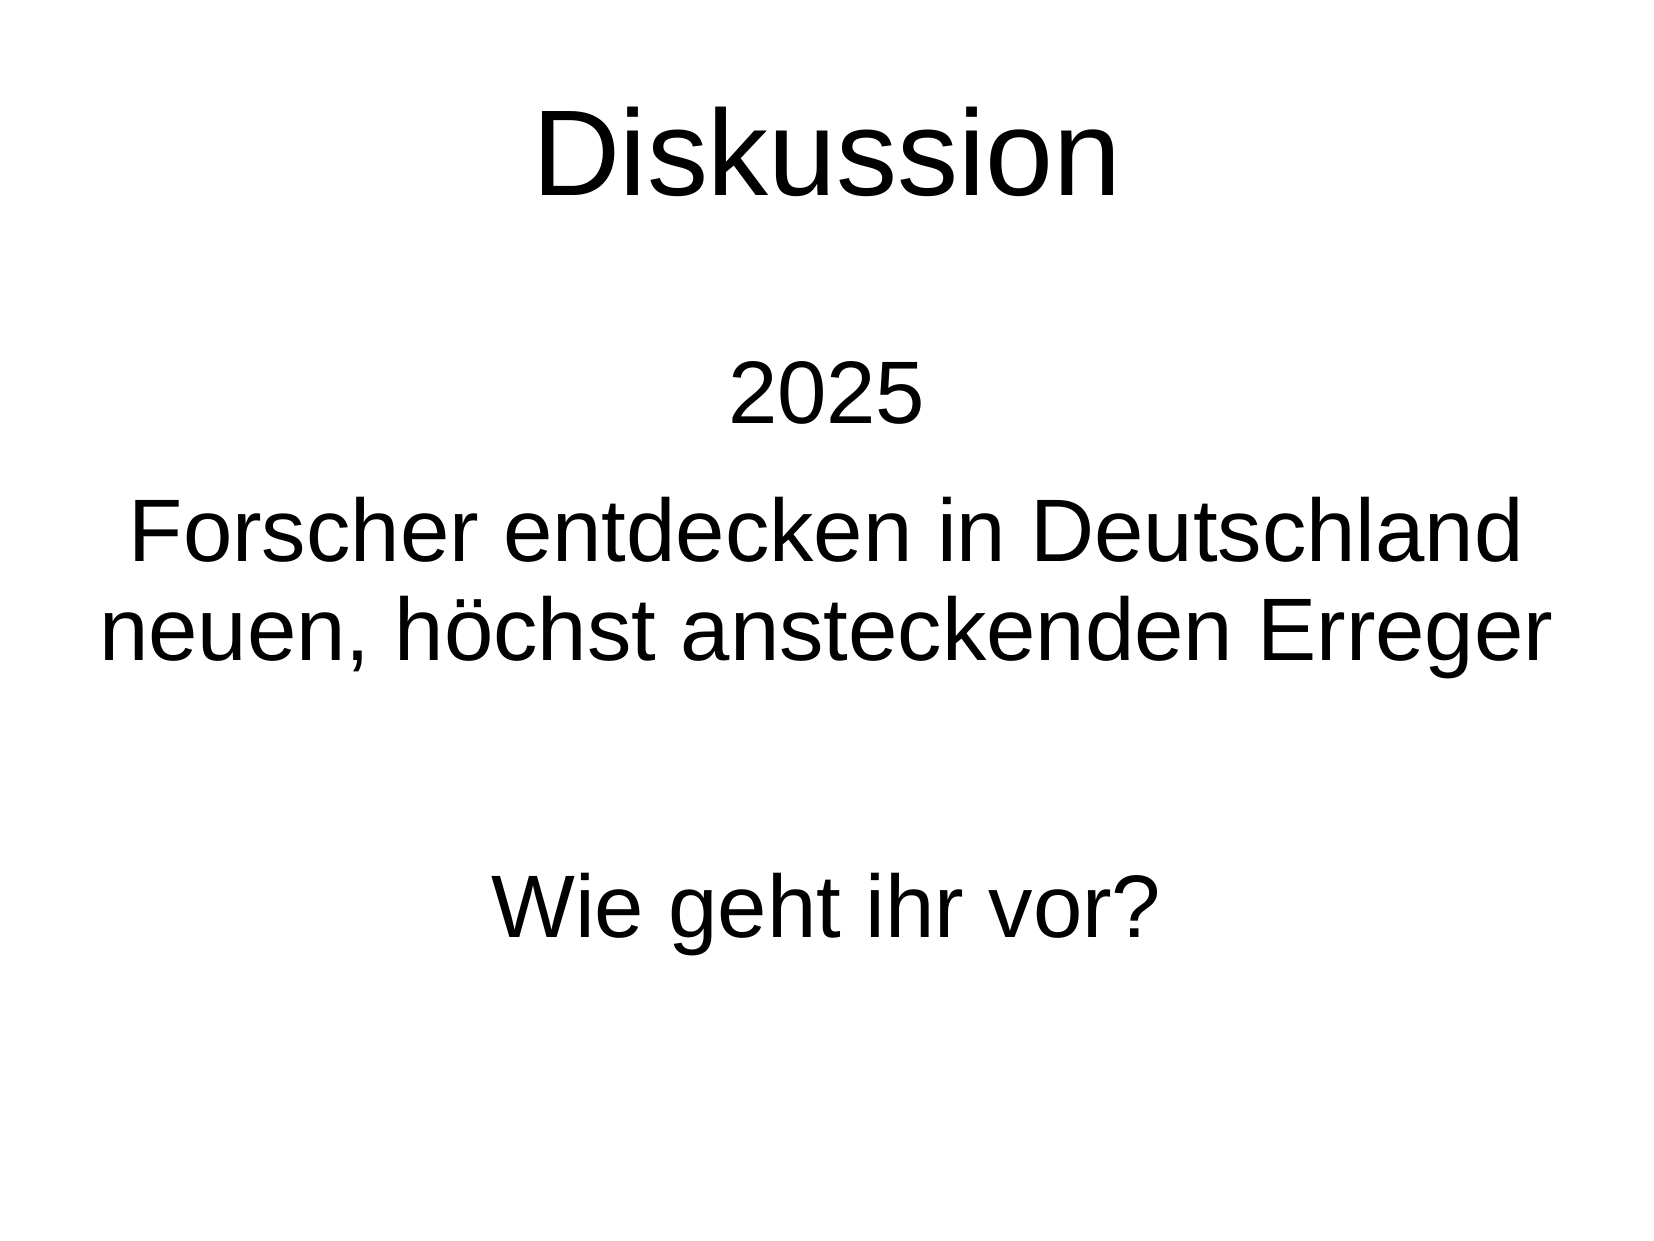

# Diskussion
2025
Forscher entdecken in Deutschland neuen, höchst ansteckenden Erreger
Wie geht ihr vor?